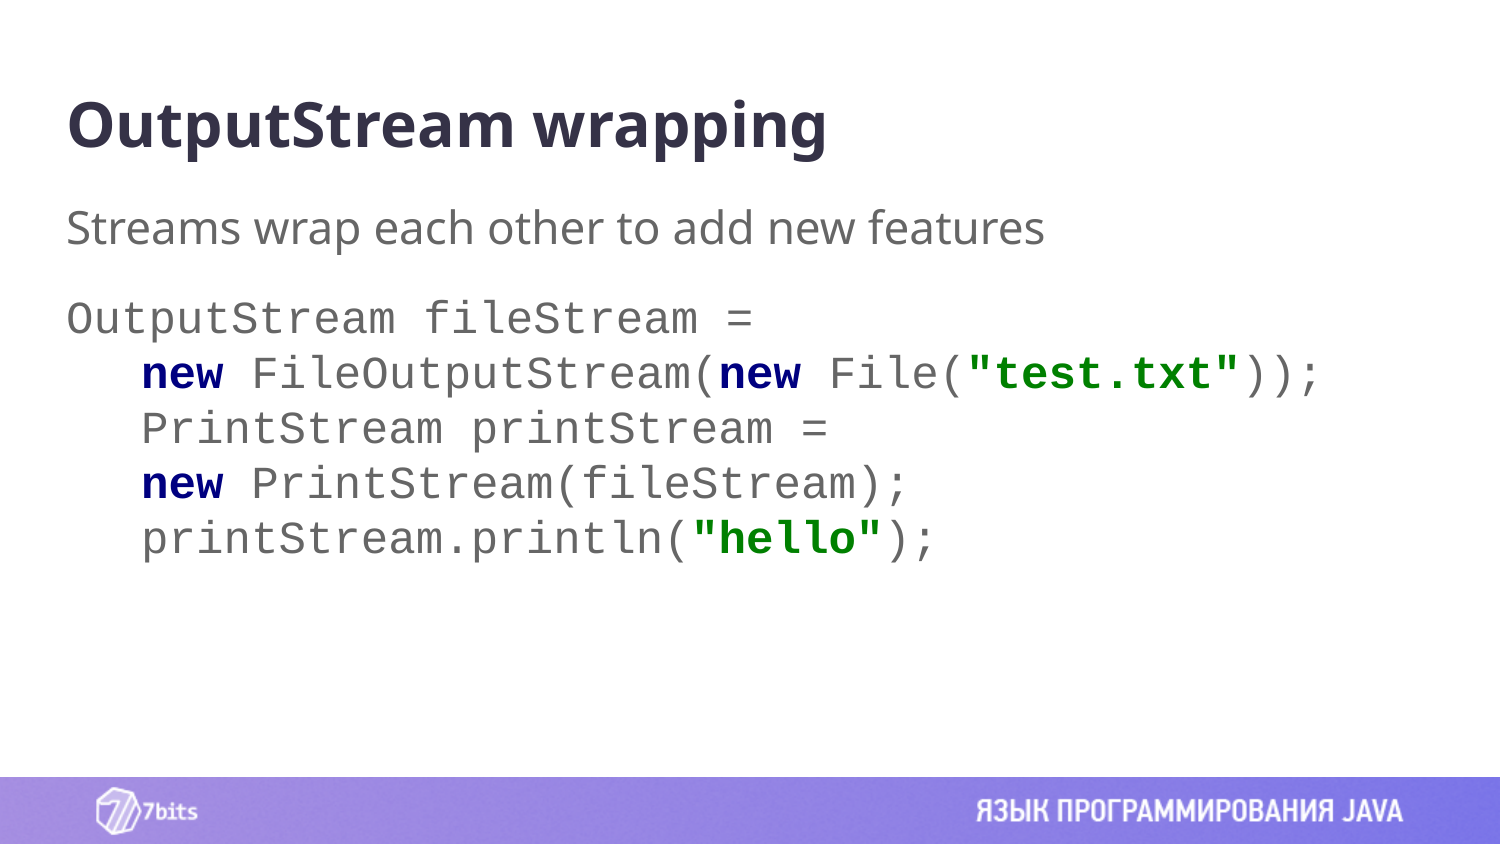

# OutputStream wrapping
Streams wrap each other to add new features
OutputStream fileStream =
new FileOutputStream(new File("test.txt"));
PrintStream printStream =
new PrintStream(fileStream);
printStream.println("hello");